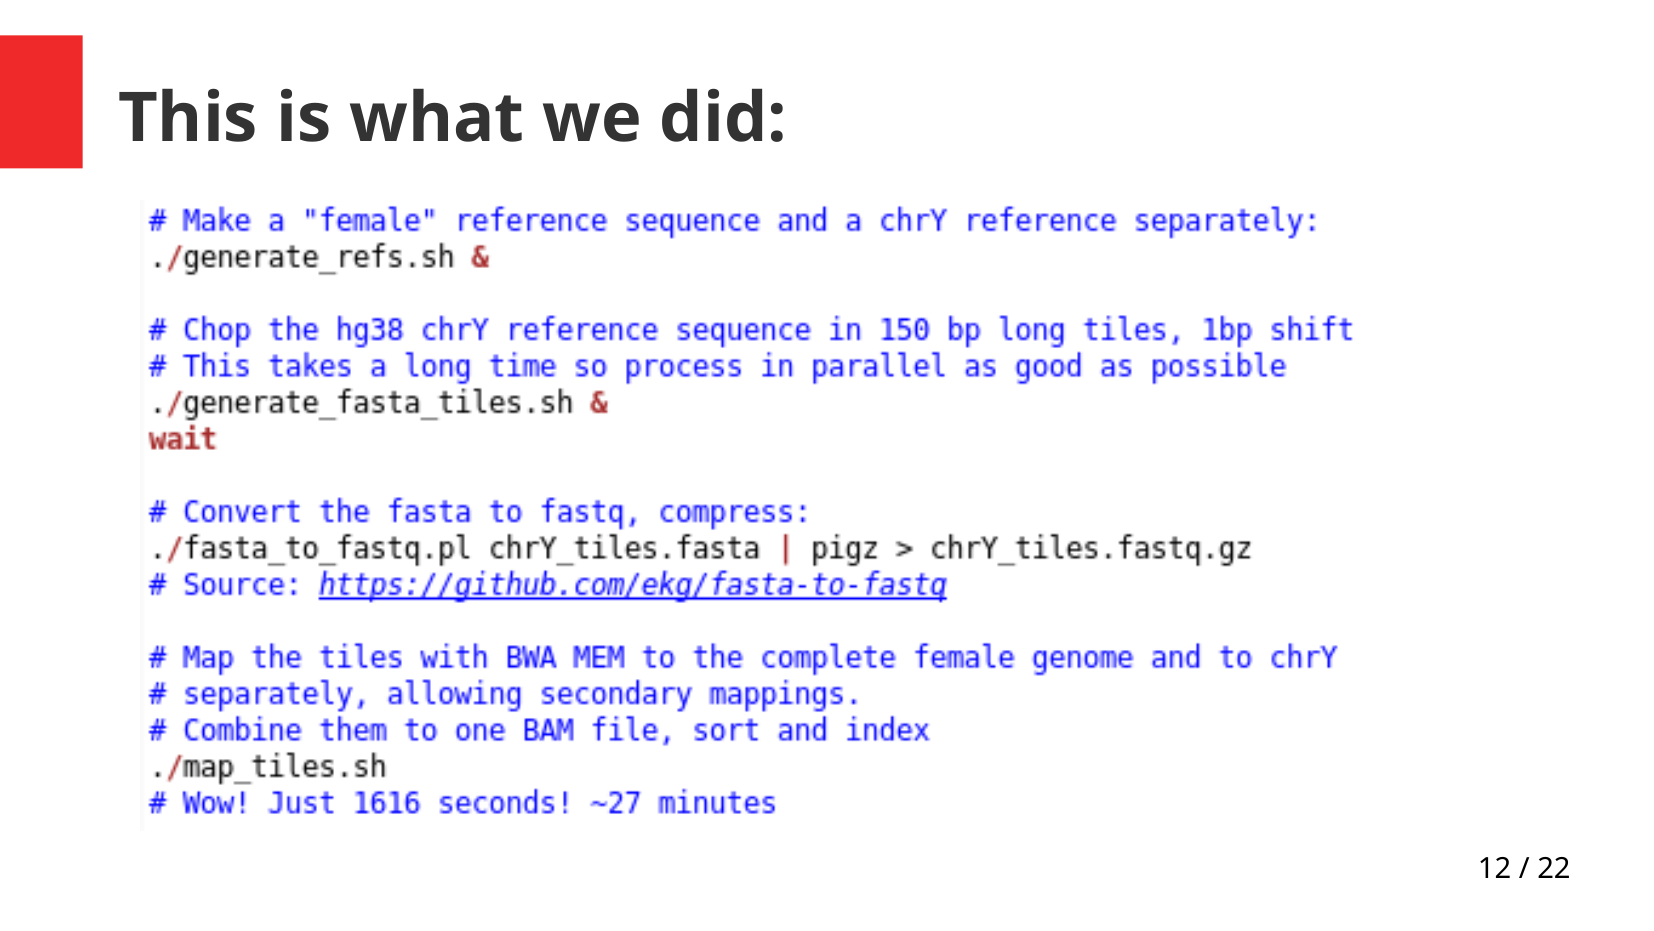

# This is what we did:
12